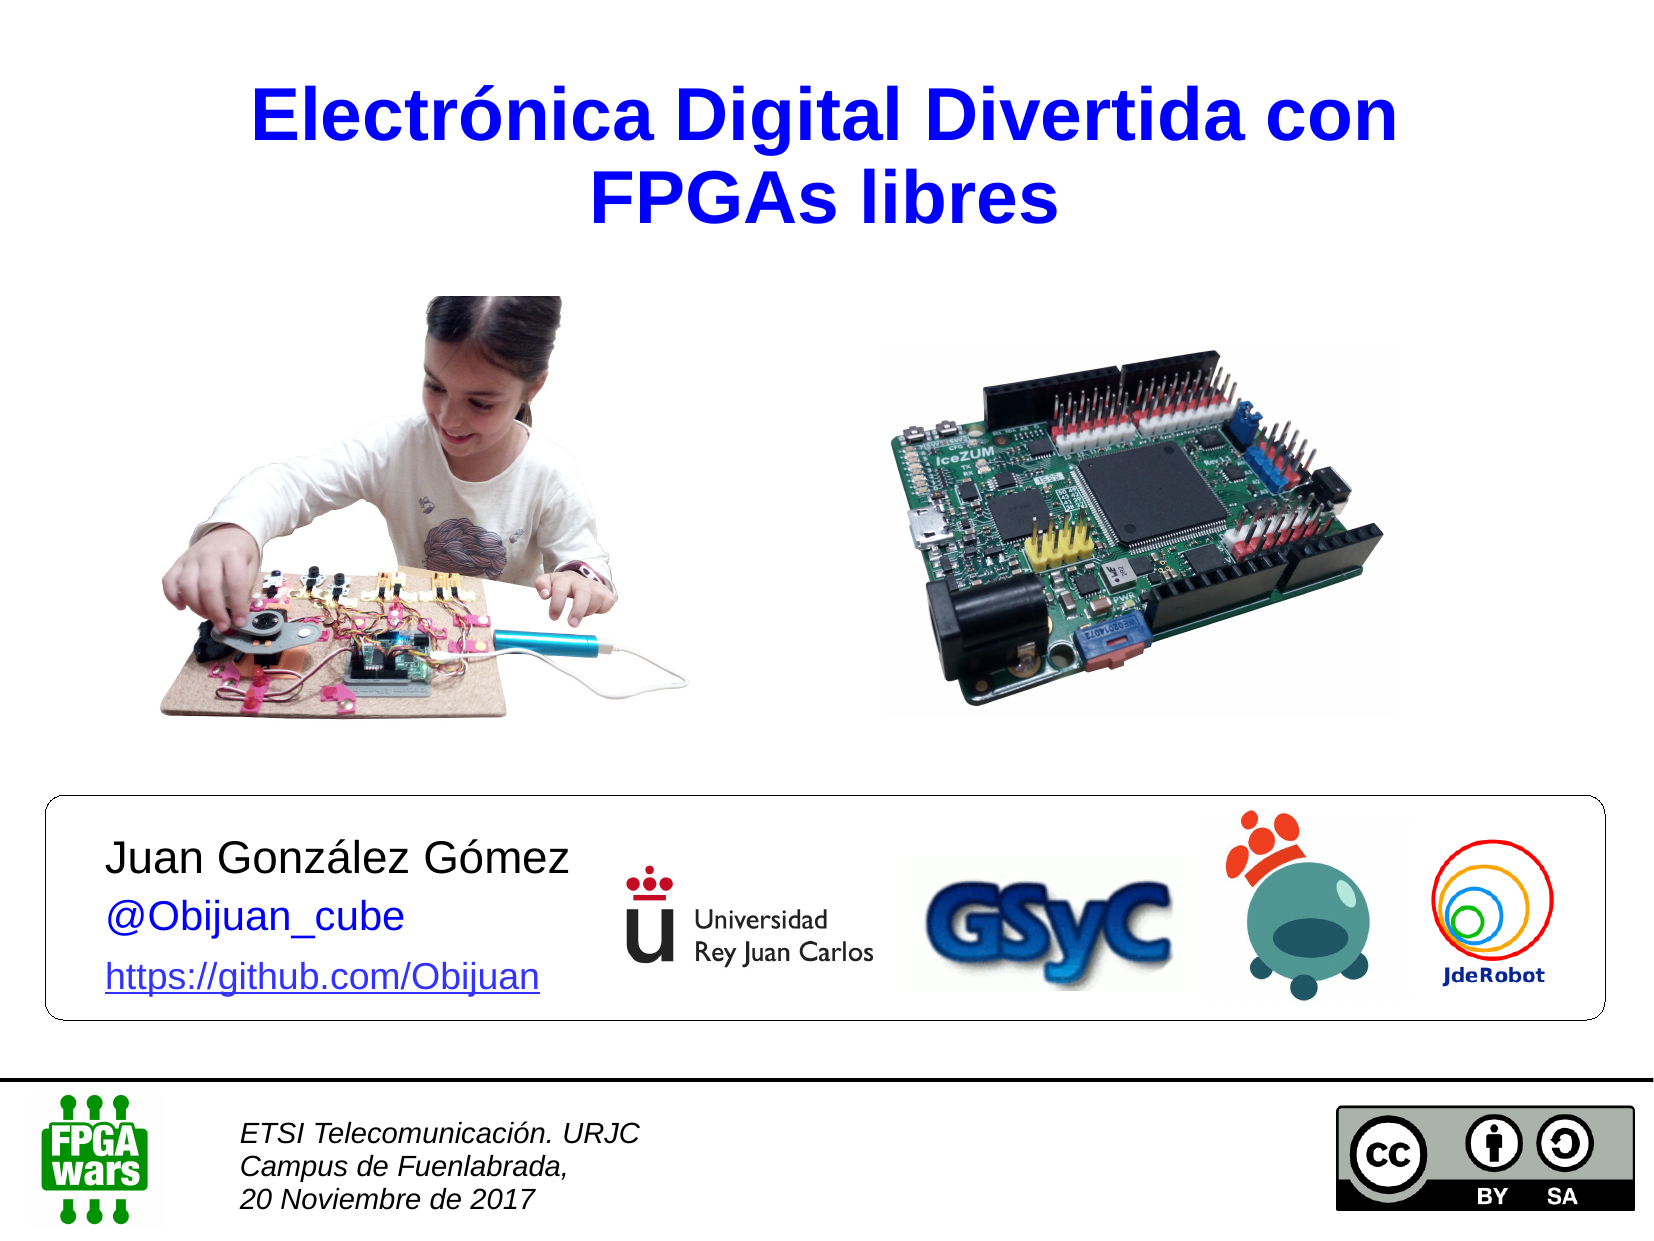

# Electrónica Digital Divertida con FPGAs libres
Juan González Gómez
@Obijuan_cube
https://github.com/Obijuan
ETSI Telecomunicación. URJC
Campus de Fuenlabrada,
20 Noviembre de 2017